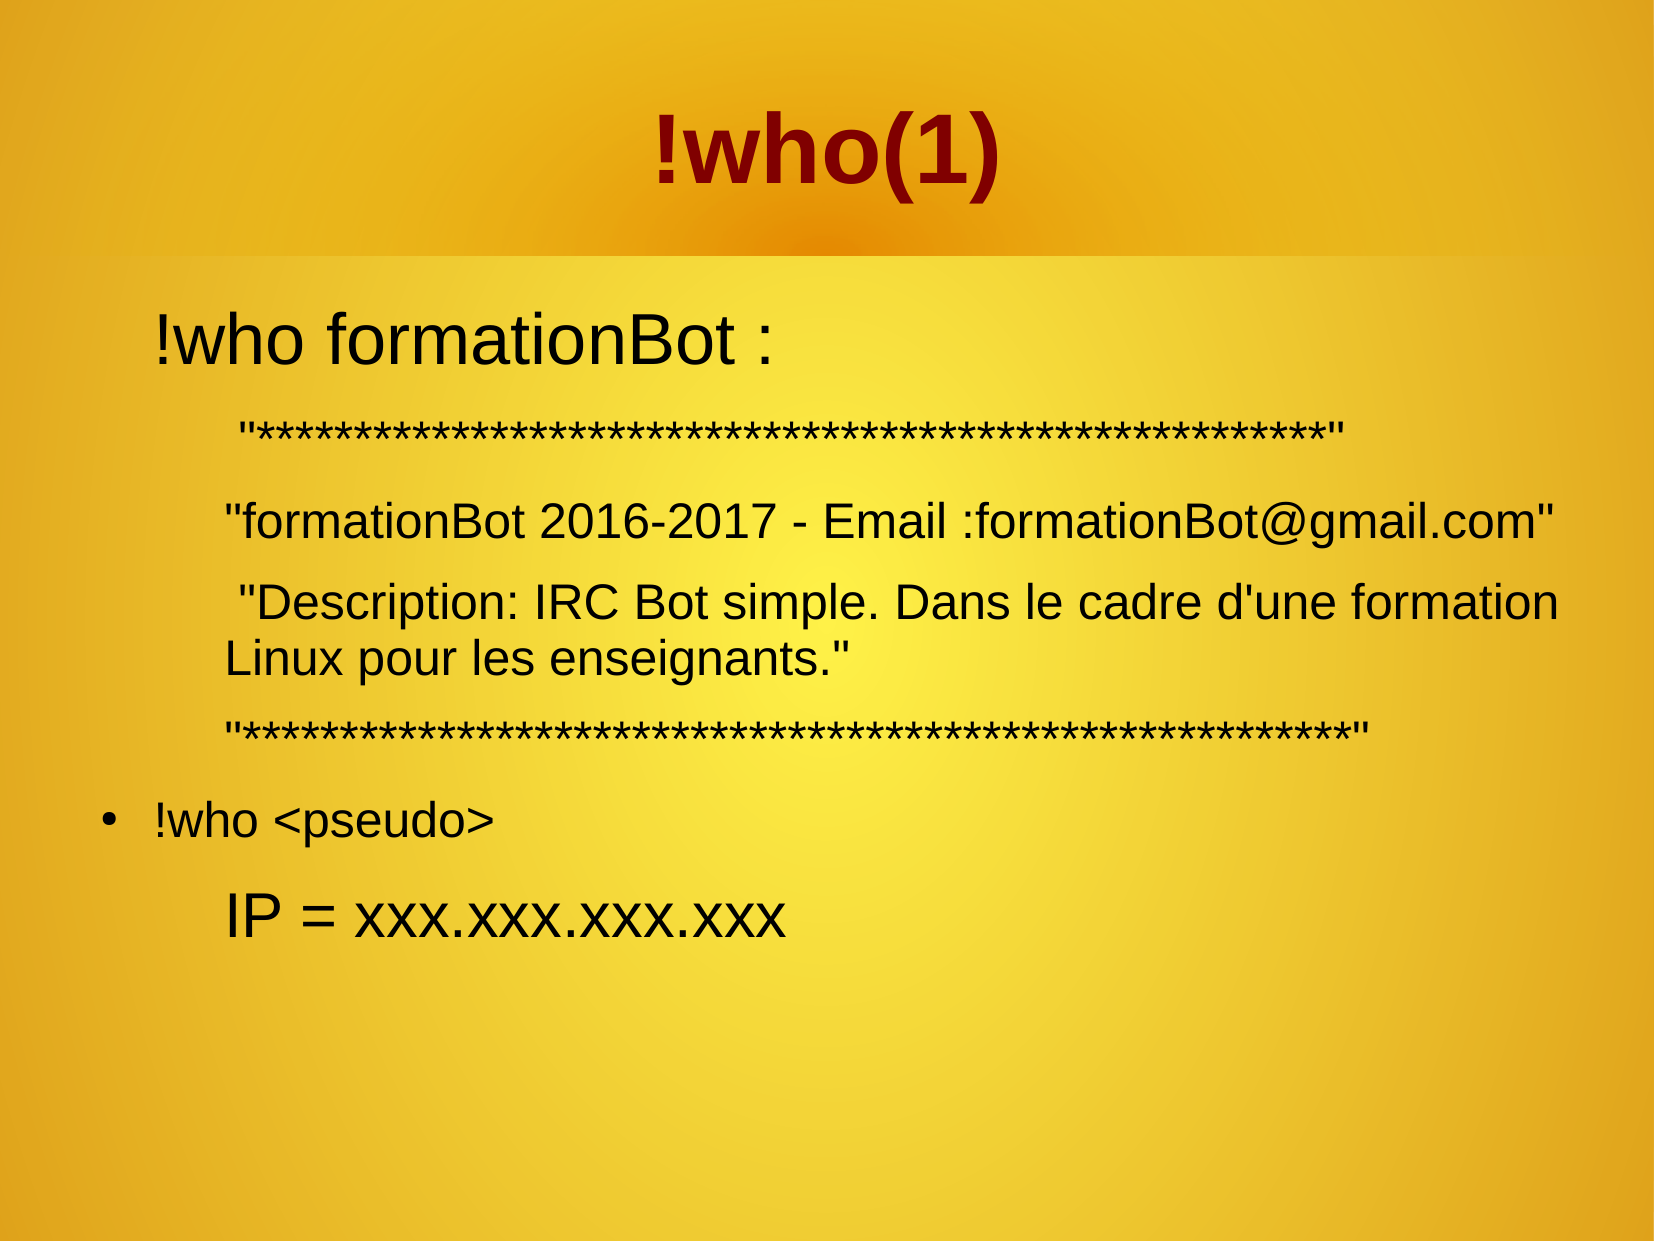

# !who(1)
!who formationBot :
 "*******************************************************"
"formationBot 2016-2017 - Email :formationBot@gmail.com"
 "Description: IRC Bot simple. Dans le cadre d'une formation Linux pour les enseignants."
"*********************************************************"
!who <pseudo>
IP = xxx.xxx.xxx.xxx